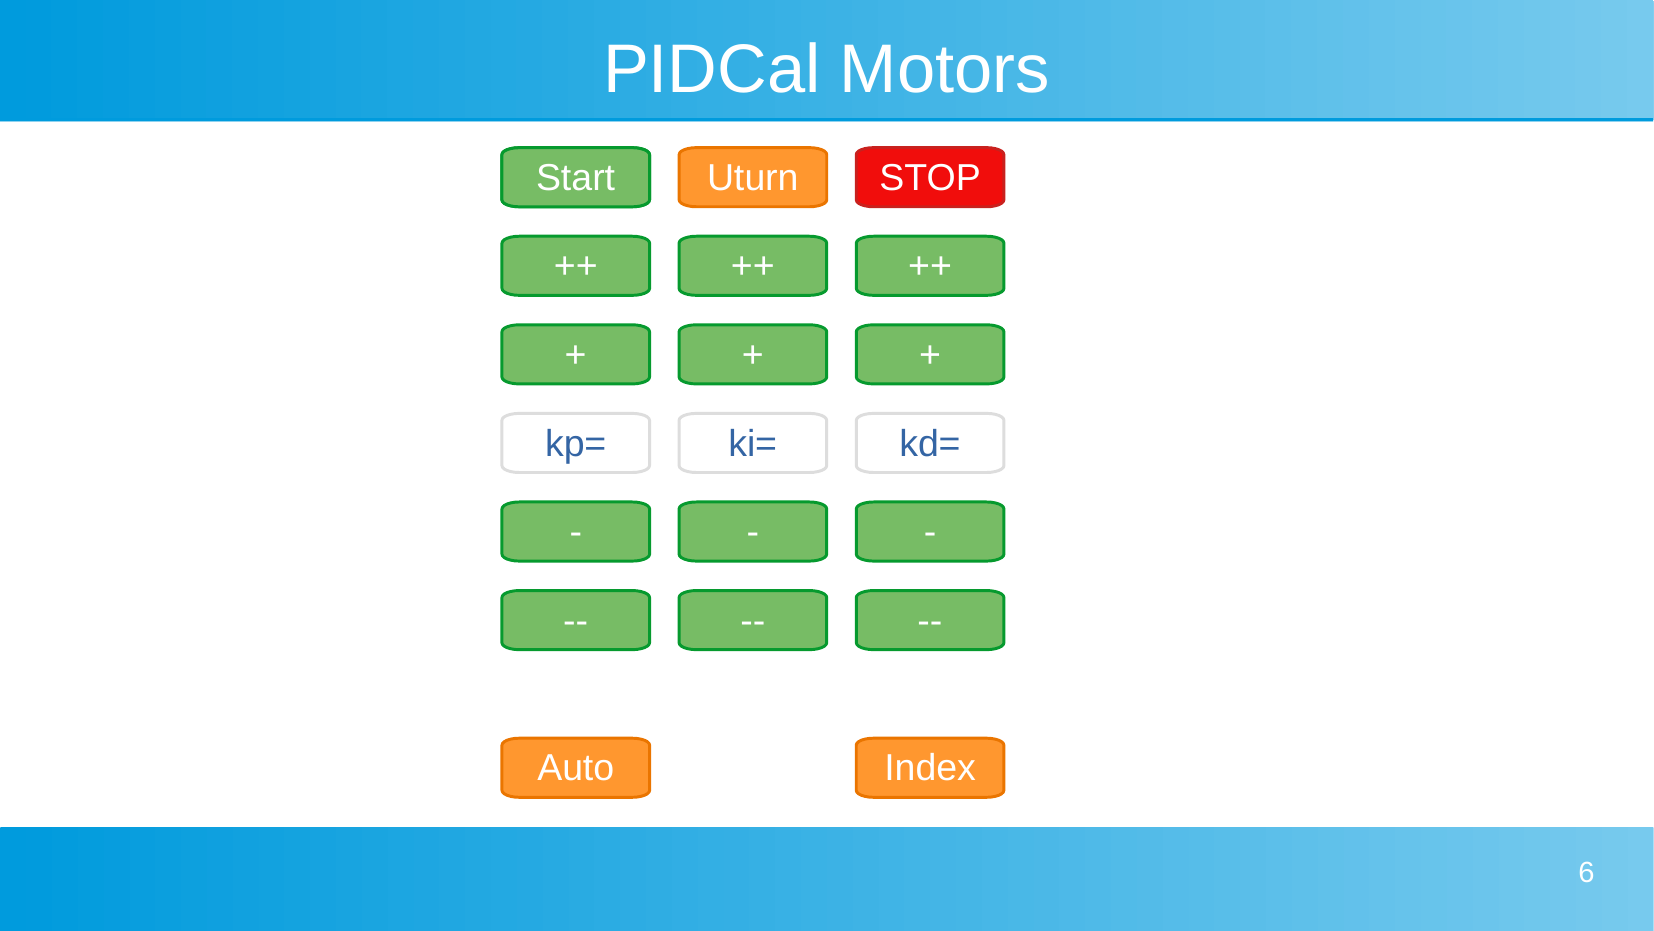

# PIDCal Motors
Start
Uturn
STOP
Start
++
++
++
+
+
+
kp=
ki=
kd=
-
-
-
--
--
--
Auto
Index
6